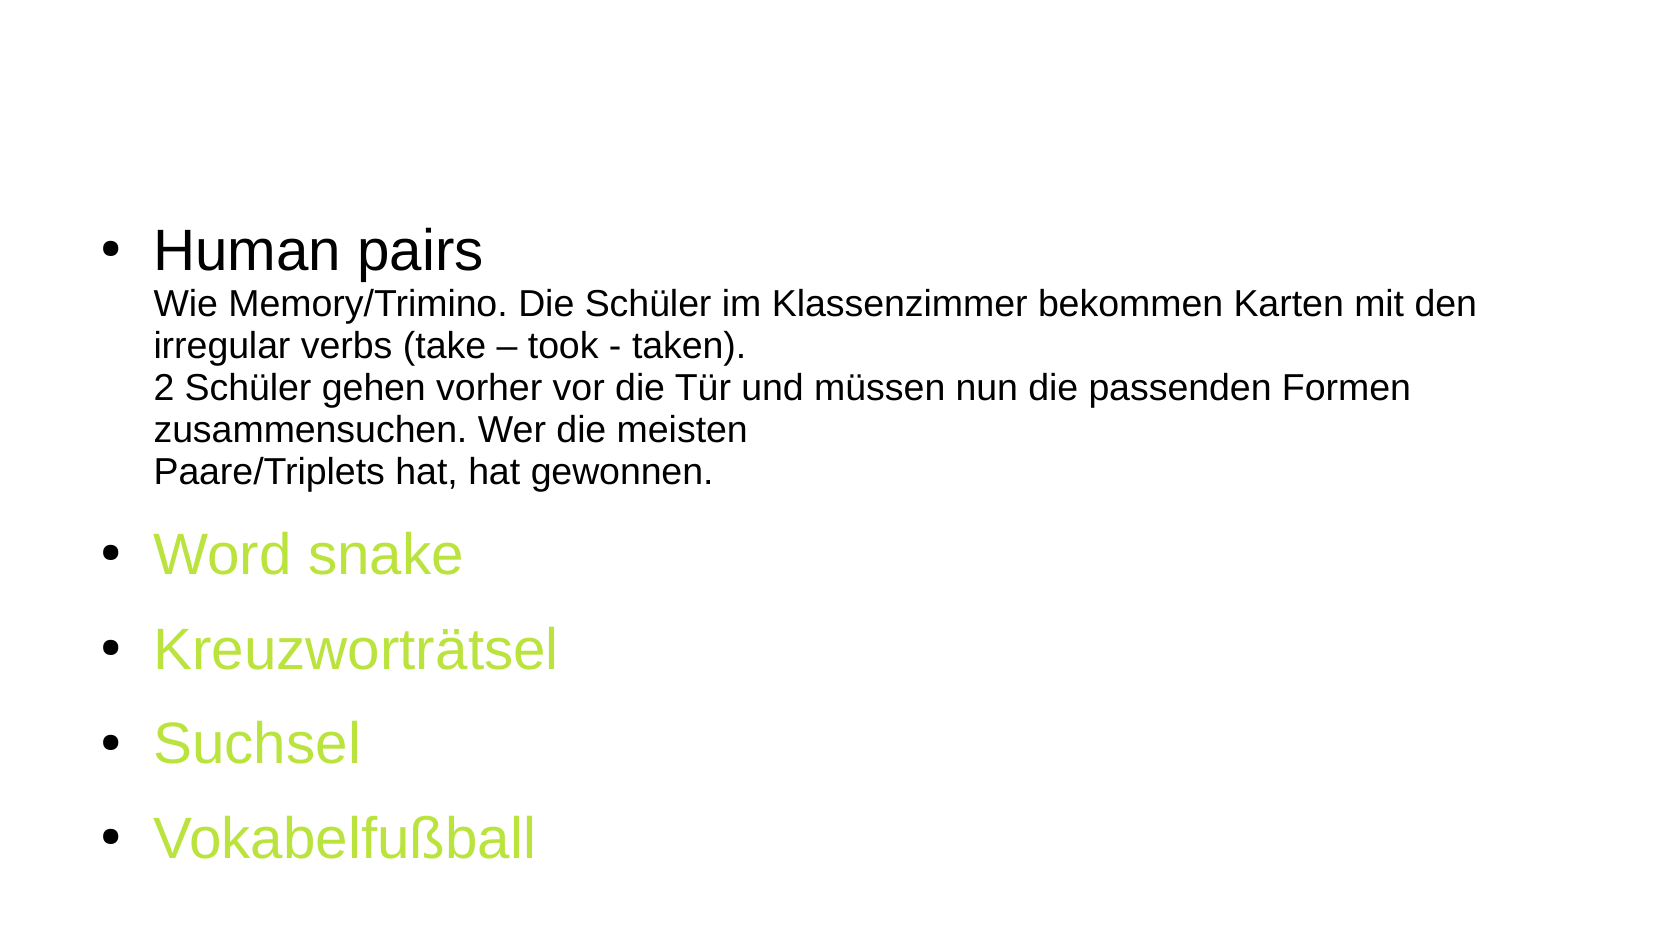

#
Human pairs
Wie Memory/Trimino. Die Schüler im Klassenzimmer bekommen Karten mit den irregular verbs (take – took - taken).
2 Schüler gehen vorher vor die Tür und müssen nun die passenden Formen zusammensuchen. Wer die meisten
Paare/Triplets hat, hat gewonnen.
Word snake
Kreuzworträtsel
Suchsel
Vokabelfußball